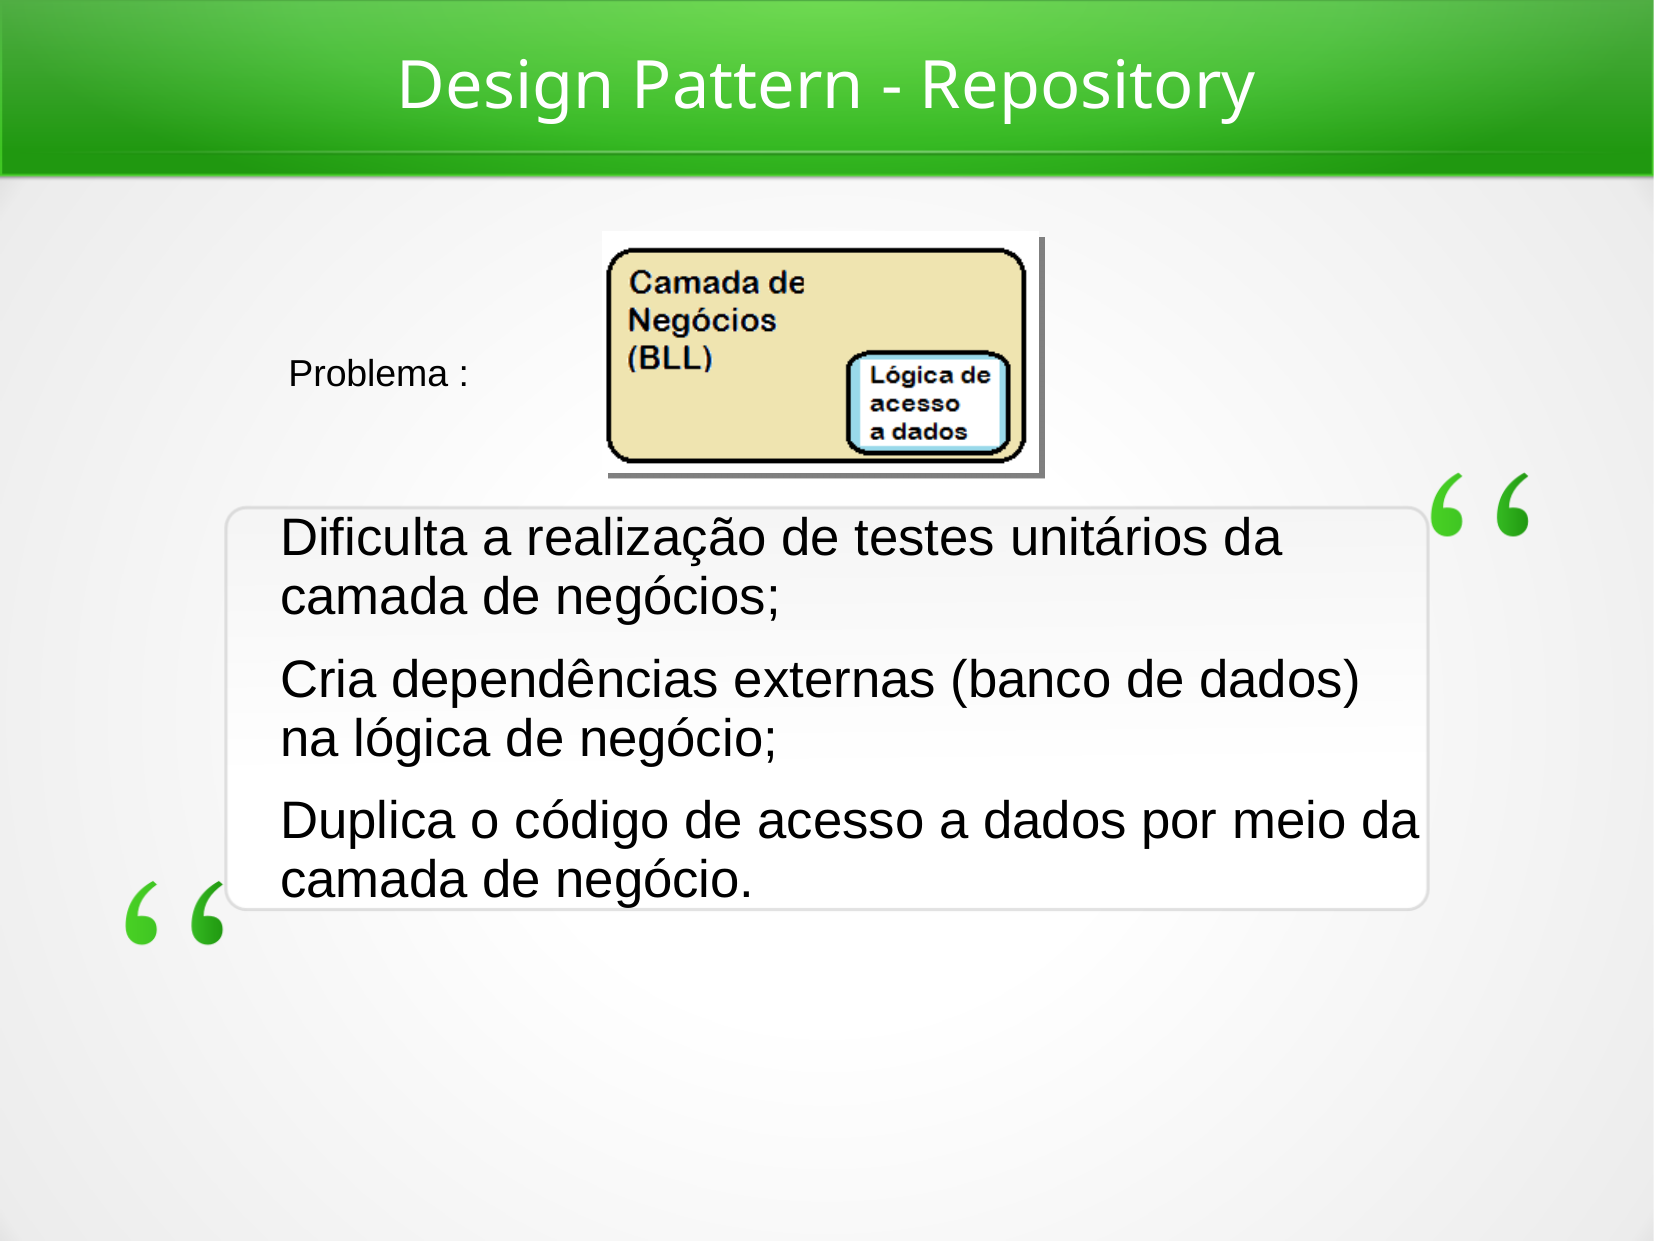

# Design Pattern - Repository
Problema :
Dificulta a realização de testes unitários da camada de negócios;
Cria dependências externas (banco de dados) na lógica de negócio;
Duplica o código de acesso a dados por meio da camada de negócio.